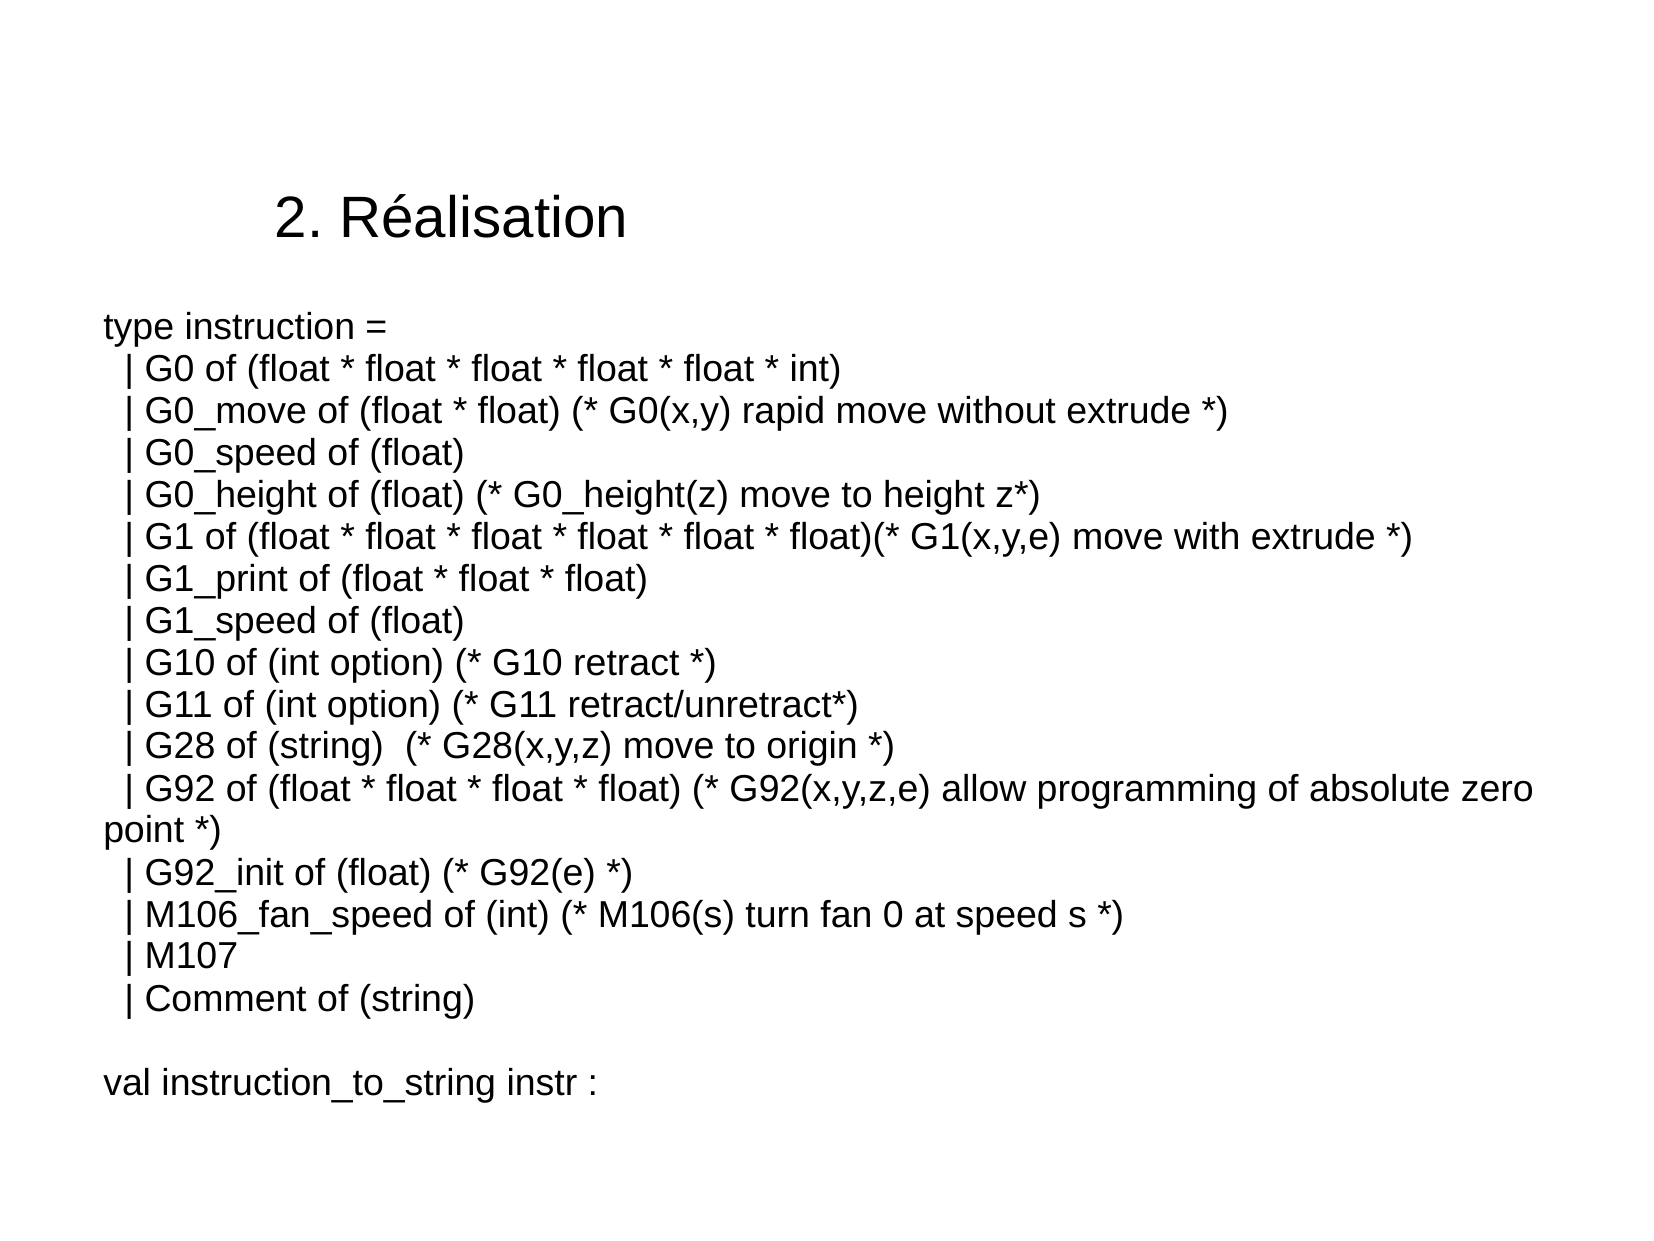

type instruction =
 | G0 of (float * float * float * float * float * int)
 | G0_move of (float * float) (* G0(x,y) rapid move without extrude *)
 | G0_speed of (float)
 | G0_height of (float) (* G0_height(z) move to height z*)
 | G1 of (float * float * float * float * float * float)(* G1(x,y,e) move with extrude *)
 | G1_print of (float * float * float)
 | G1_speed of (float)
 | G10 of (int option) (* G10 retract *)
 | G11 of (int option) (* G11 retract/unretract*)
 | G28 of (string) (* G28(x,y,z) move to origin *)
 | G92 of (float * float * float * float) (* G92(x,y,z,e) allow programming of absolute zero point *)
 | G92_init of (float) (* G92(e) *)
 | M106_fan_speed of (int) (* M106(s) turn fan 0 at speed s *)
 | M107
 | Comment of (string)
val instruction_to_string instr :
2. Réalisation